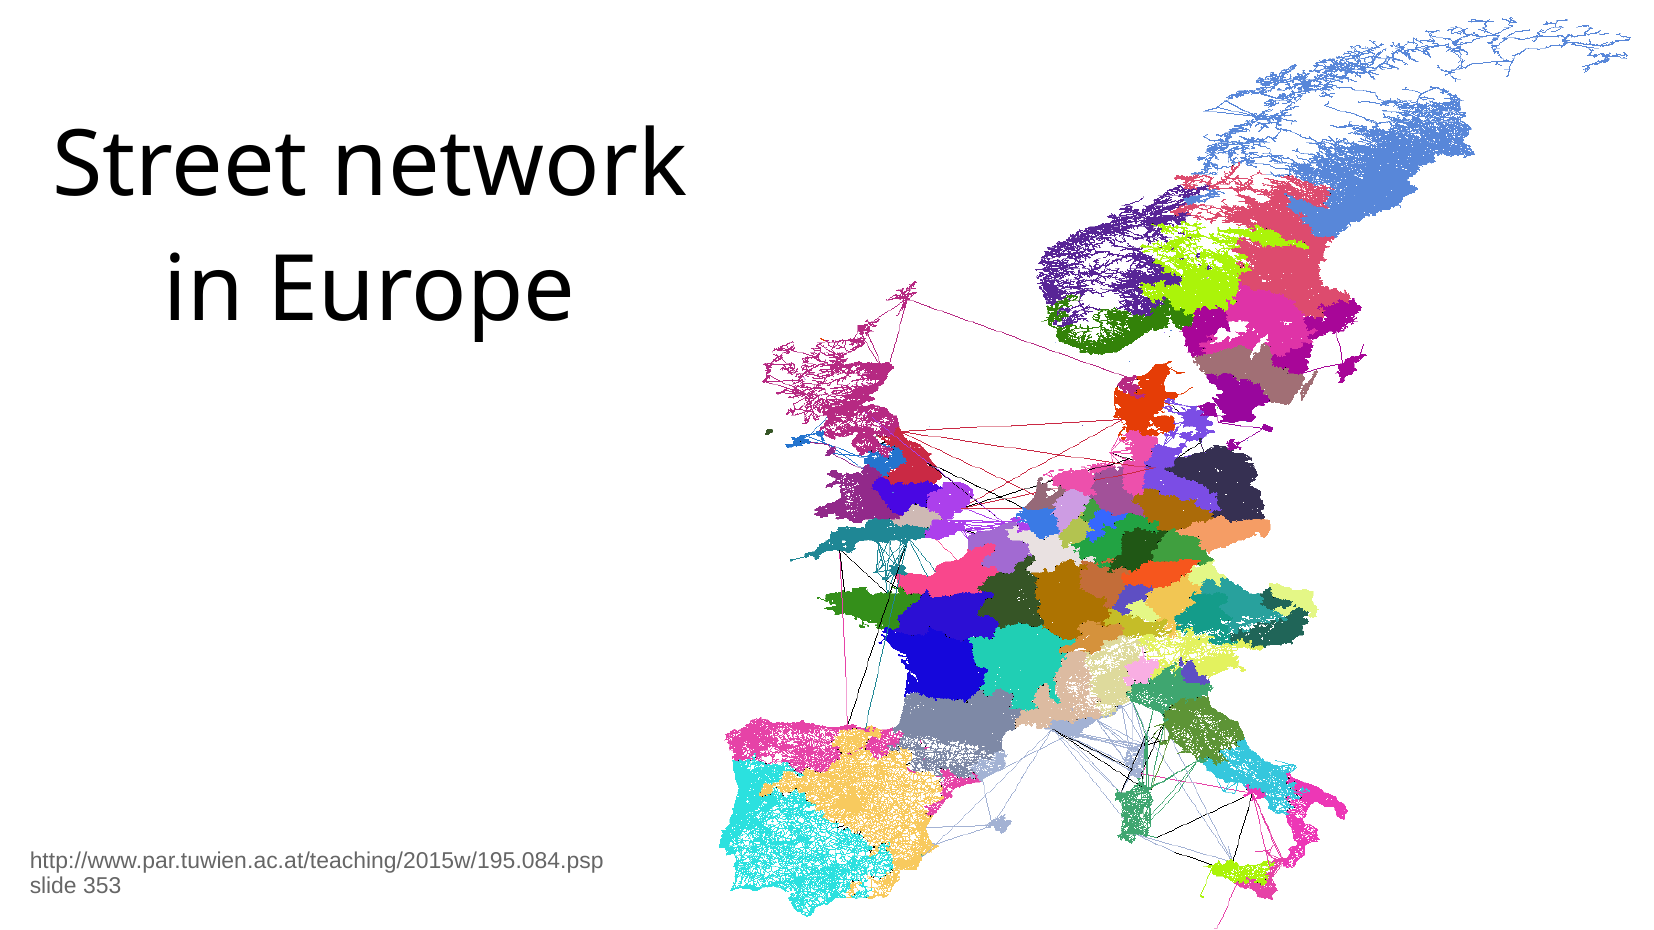

# Street network in Europe
http://www.par.tuwien.ac.at/teaching/2015w/195.084.psp
slide 353
8